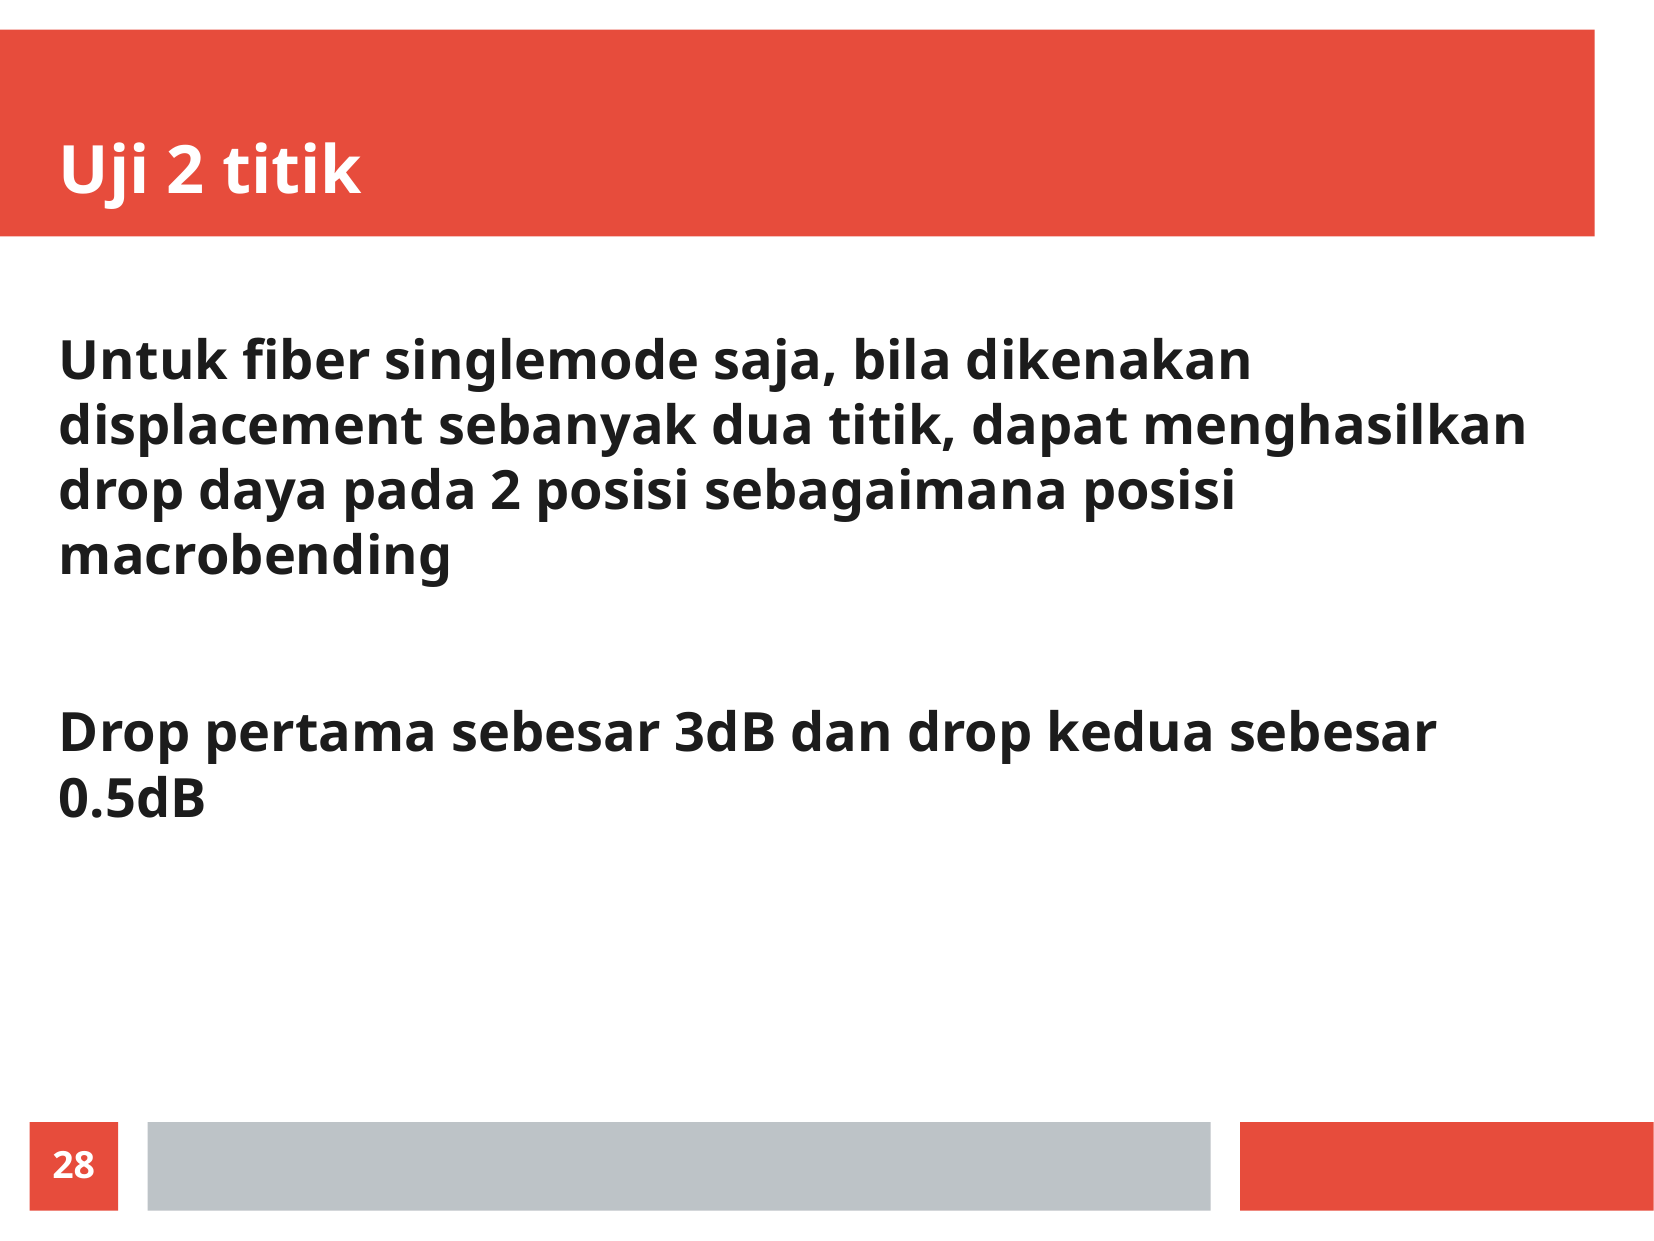

# Uji 2 titik
Untuk fiber singlemode saja, bila dikenakan displacement sebanyak dua titik, dapat menghasilkan drop daya pada 2 posisi sebagaimana posisi macrobending
Drop pertama sebesar 3dB dan drop kedua sebesar 0.5dB